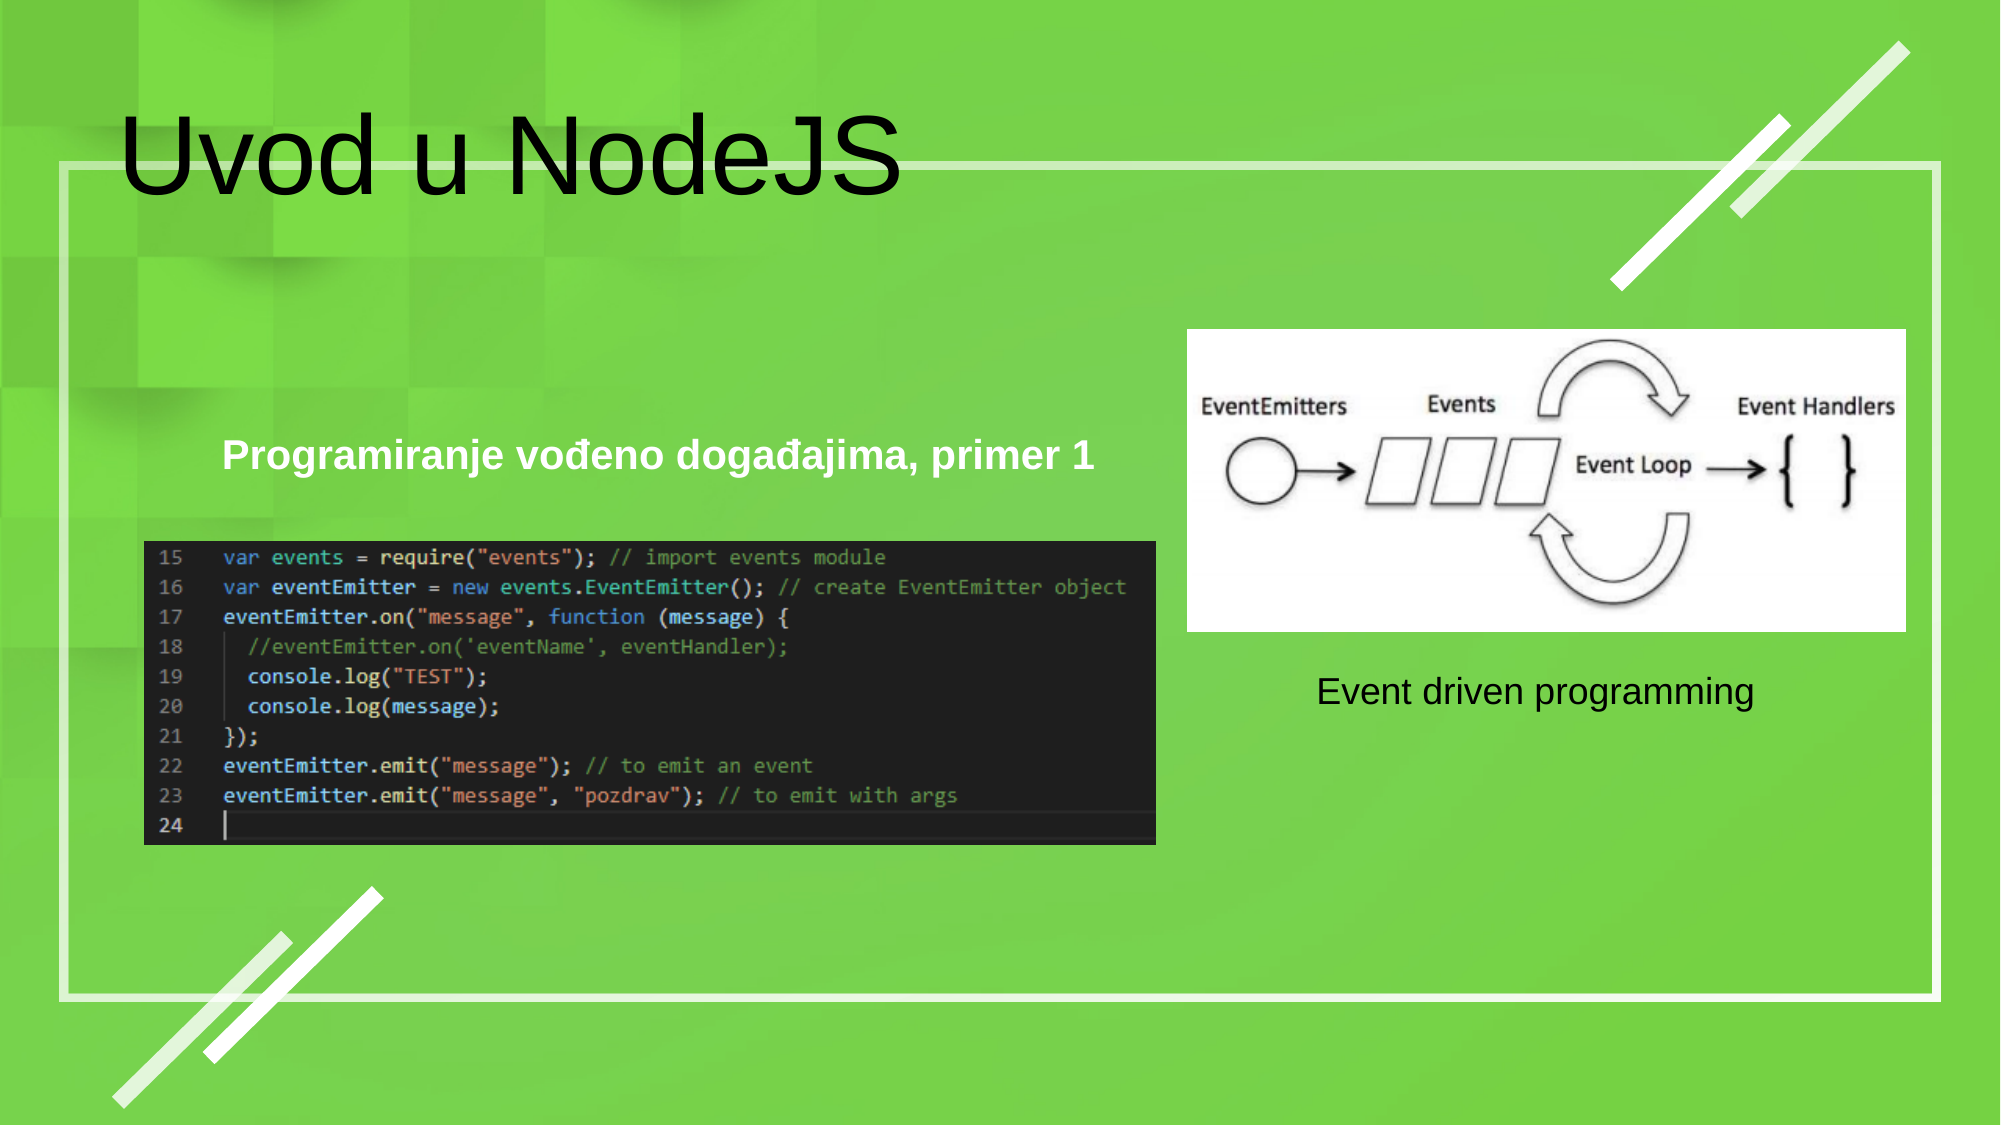

Uvod u NodeJS
Programiranje vođeno događajima, primer 1
Event driven programming